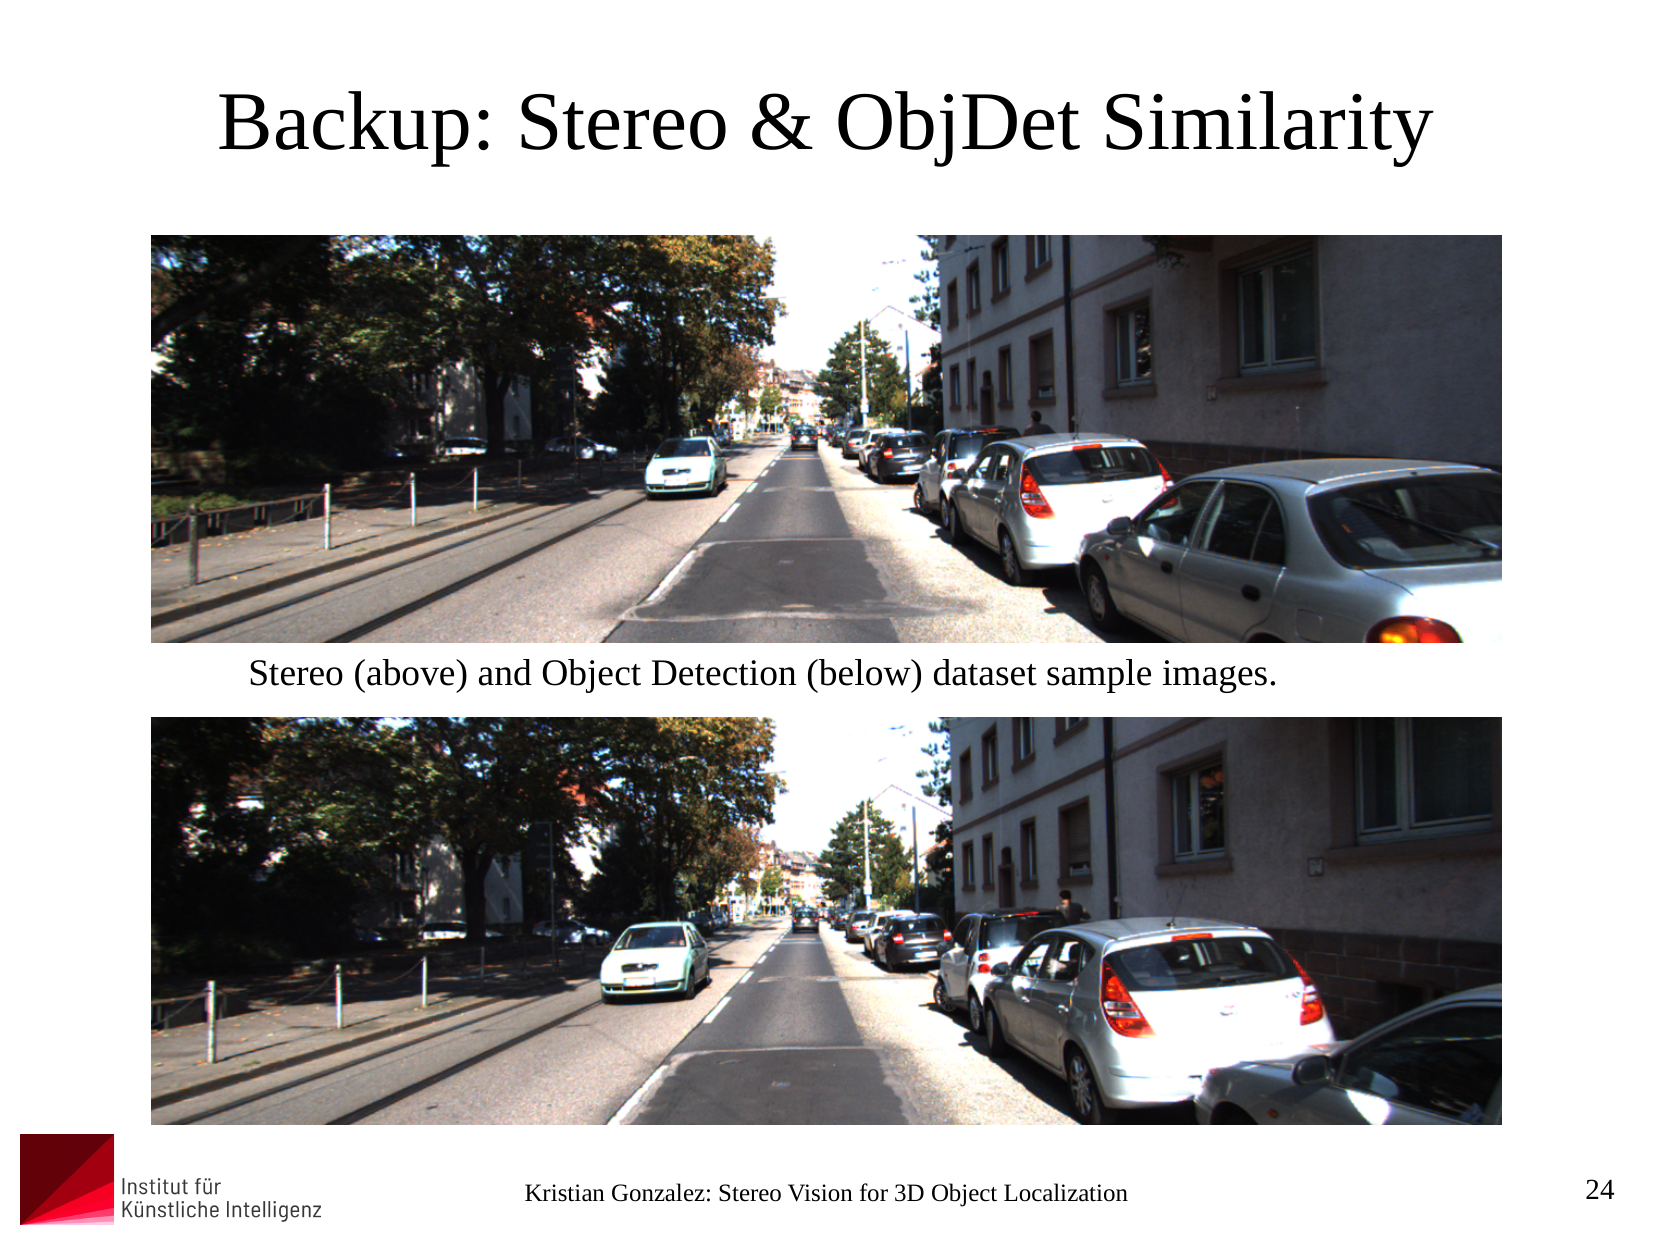

# Backup: Stereo & ObjDet Similarity
Stereo (above) and Object Detection (below) dataset sample images.
24
Kristian Gonzalez: Stereo Vision for 3D Object Localization